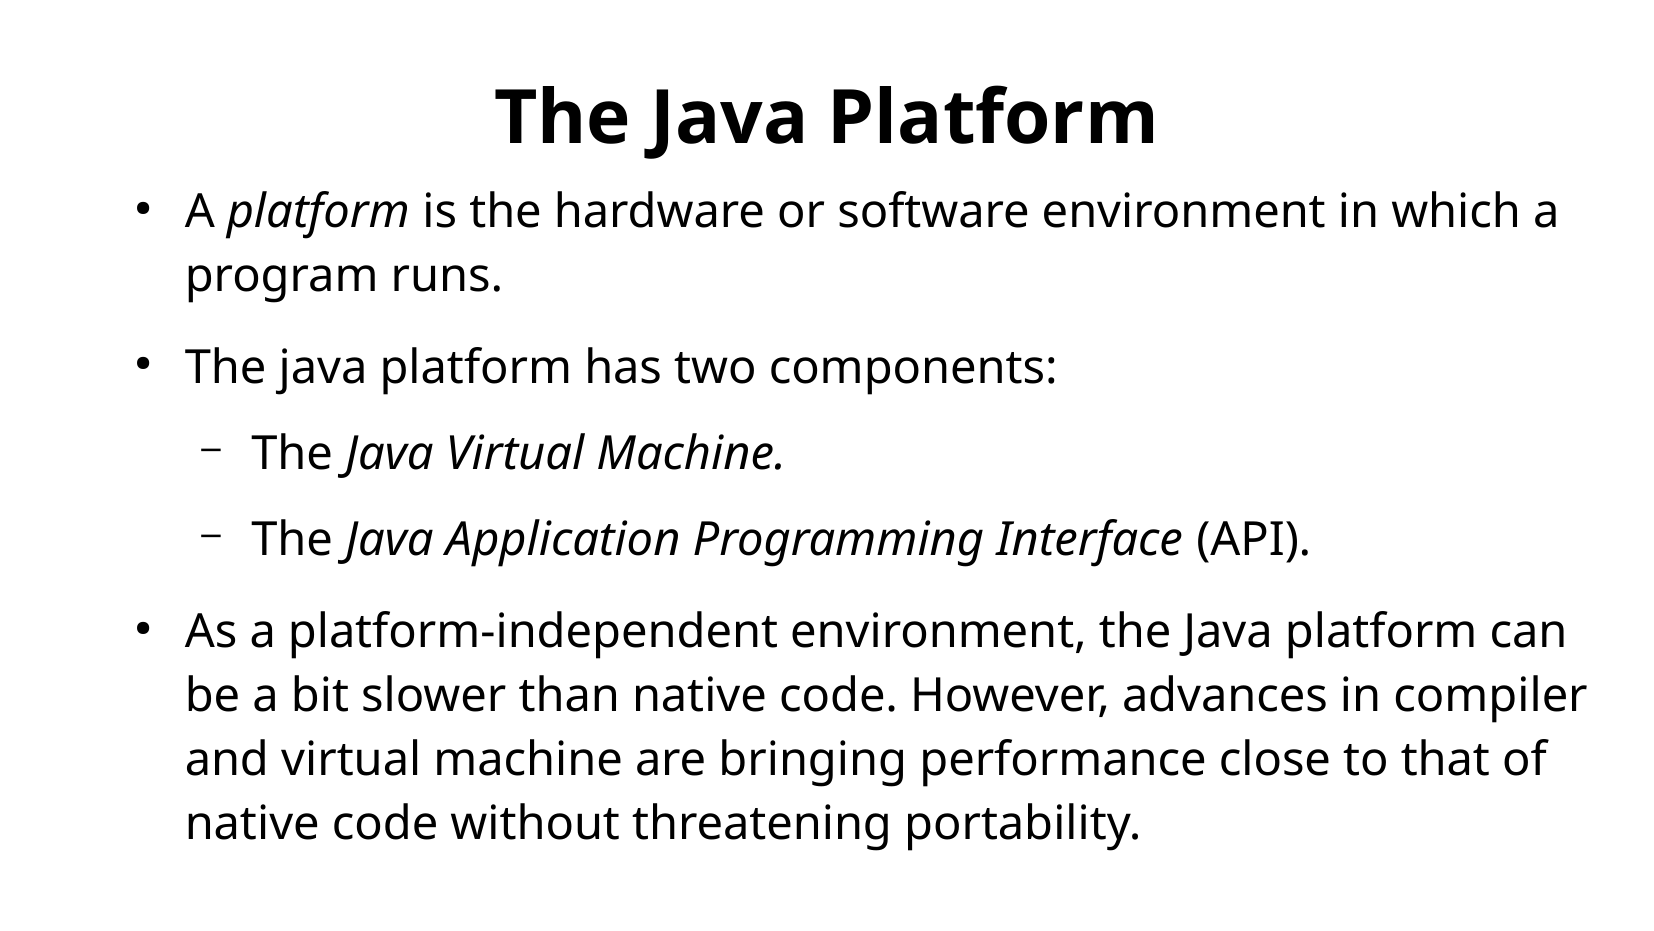

# The Java Platform
A platform is the hardware or software environment in which a program runs.
The java platform has two components:
The Java Virtual Machine.
The Java Application Programming Interface (API).
As a platform-independent environment, the Java platform can be a bit slower than native code. However, advances in compiler and virtual machine are bringing performance close to that of native code without threatening portability.